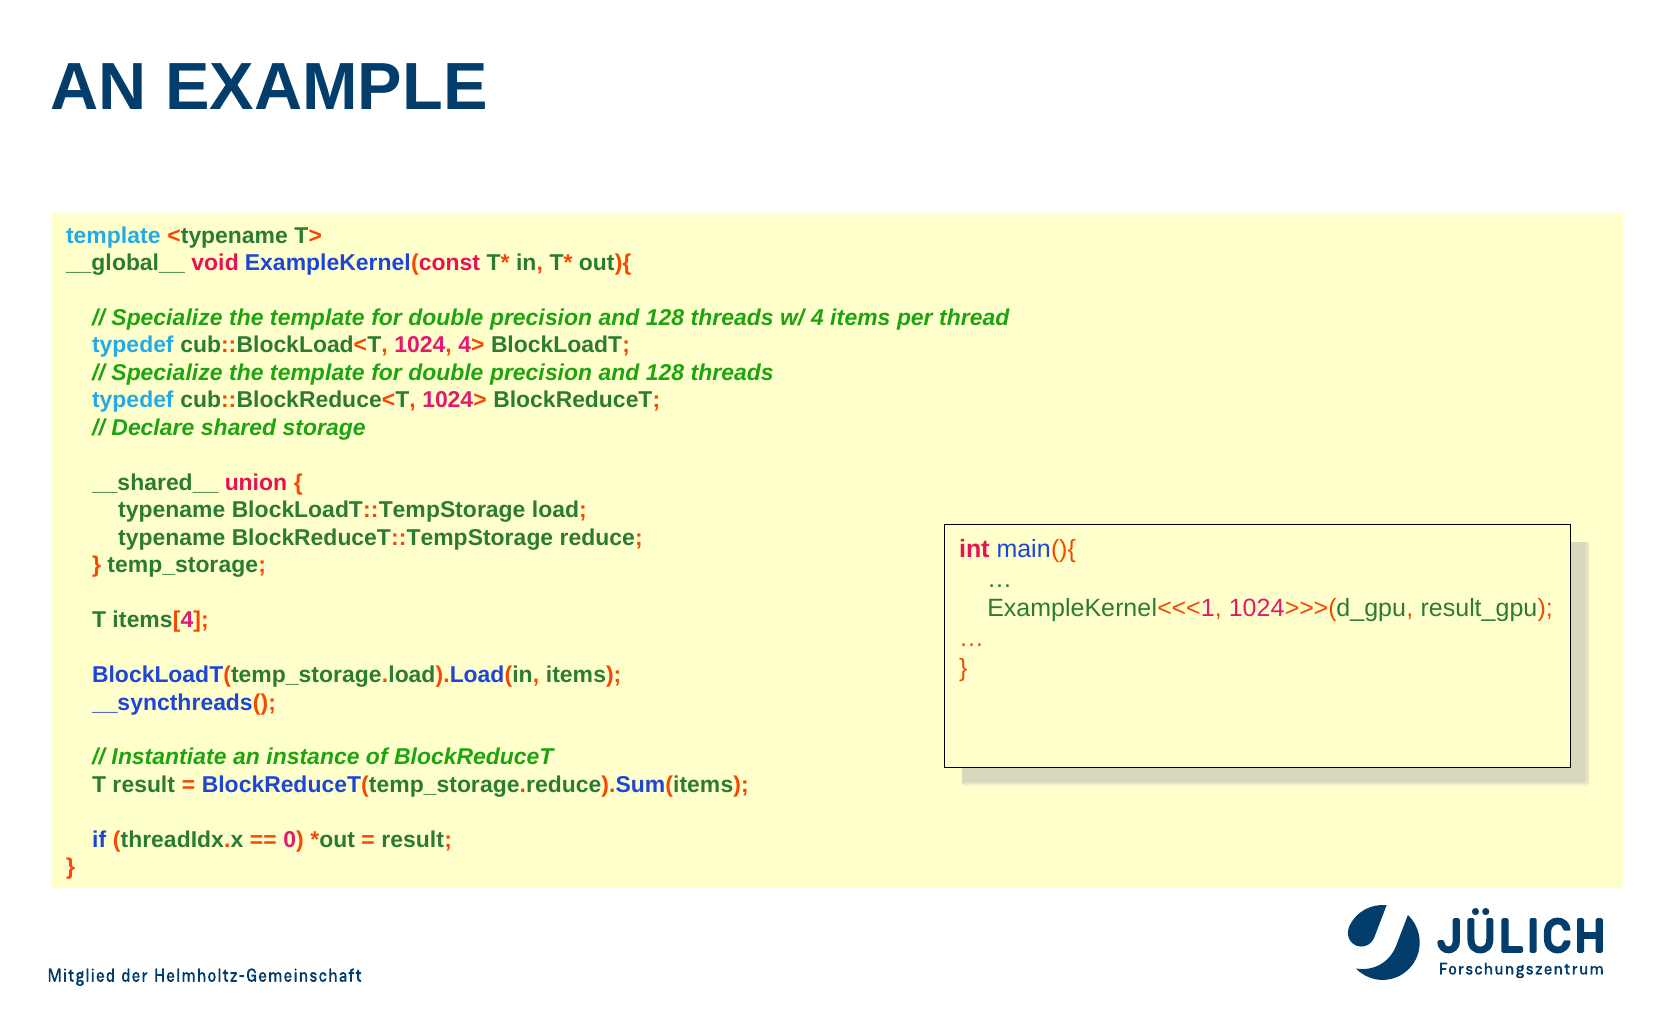

# An Example
template <typename T>
__global__ void ExampleKernel(const T* in, T* out){
 // Specialize the template for double precision and 128 threads w/ 4 items per thread
 typedef cub::BlockLoad<T, 1024, 4> BlockLoadT;
 // Specialize the template for double precision and 128 threads
 typedef cub::BlockReduce<T, 1024> BlockReduceT;
 // Declare shared storage
 __shared__ union {
 typename BlockLoadT::TempStorage load;
 typename BlockReduceT::TempStorage reduce;
 } temp_storage;
 T items[4];
 BlockLoadT(temp_storage.load).Load(in, items);
 __syncthreads();
 // Instantiate an instance of BlockReduceT
 T result = BlockReduceT(temp_storage.reduce).Sum(items);
 if (threadIdx.x == 0) *out = result;
}
int main(){
 …
 ExampleKernel<<<1, 1024>>>(d_gpu, result_gpu);
…
}